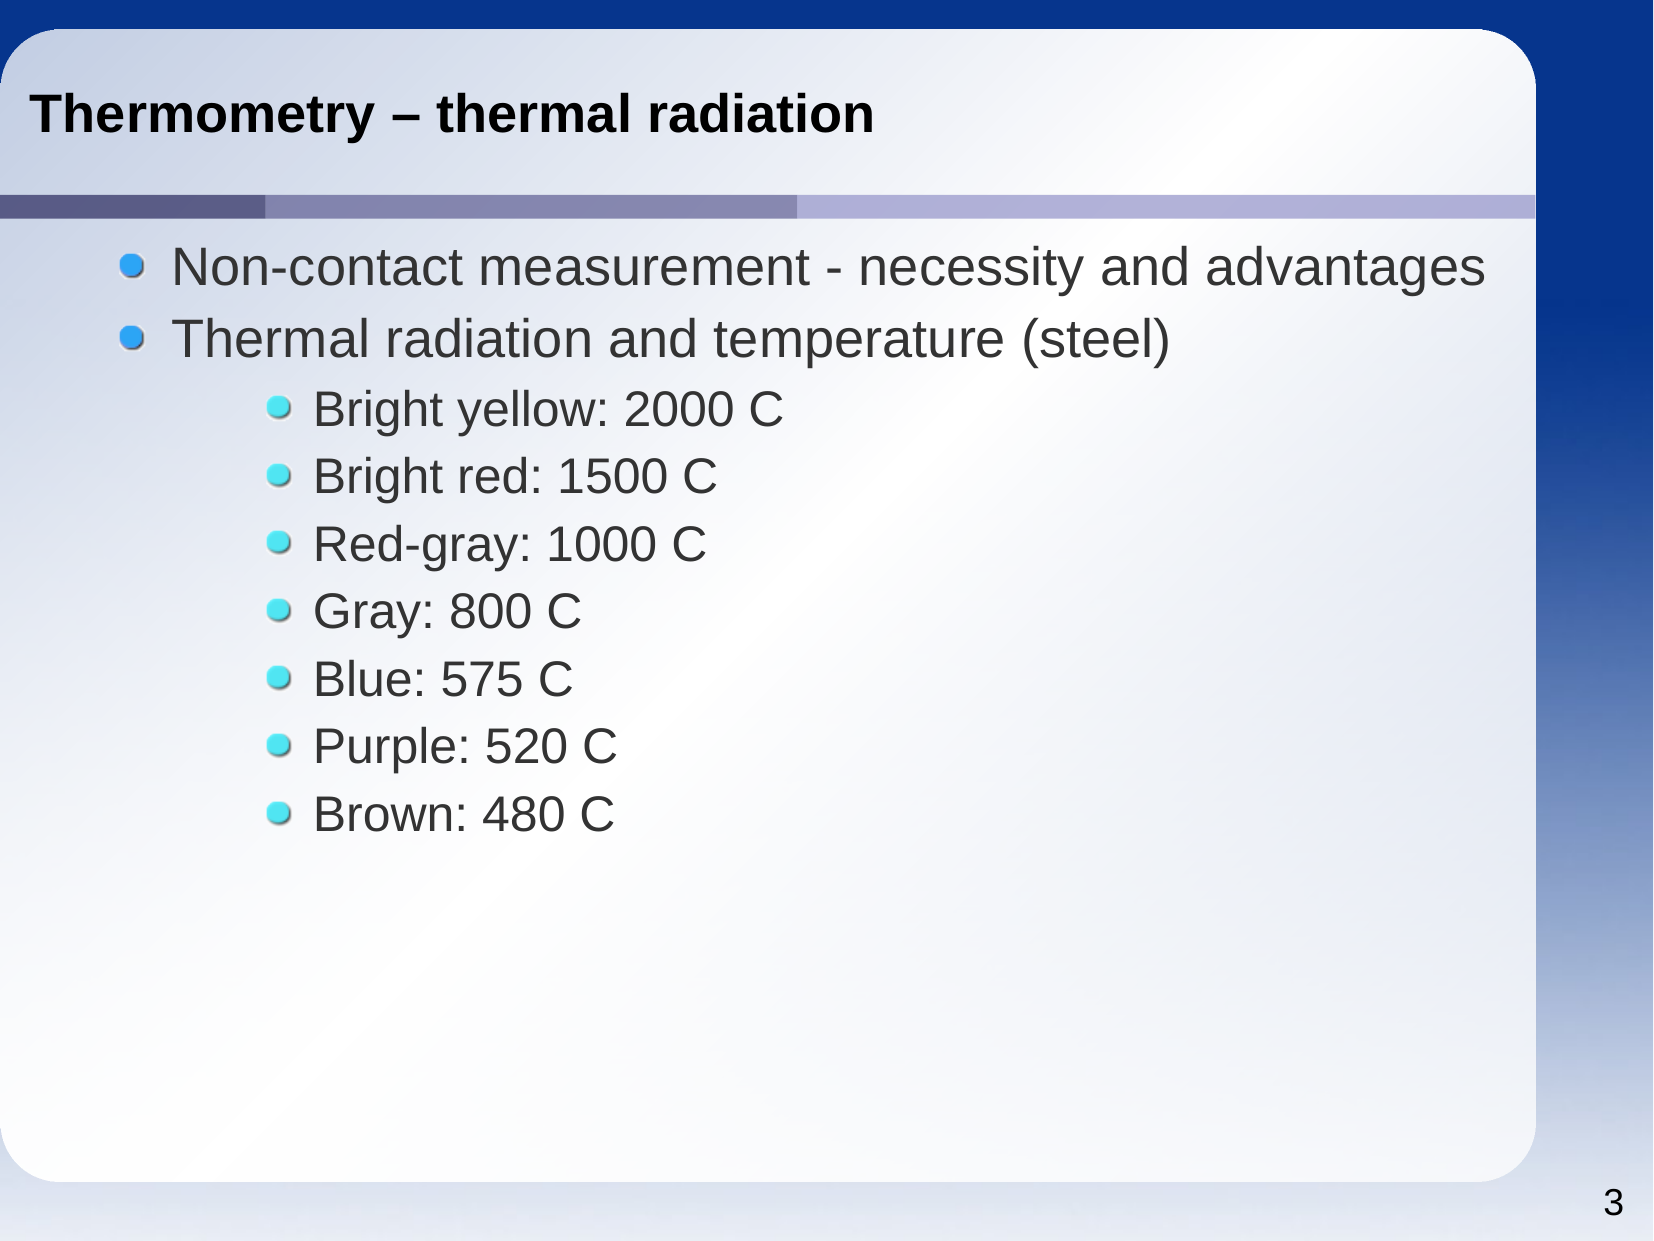

# Thermometry – thermal radiation
Non-contact measurement - necessity and advantages
Thermal radiation and temperature (steel)
Bright yellow: 2000 C
Bright red: 1500 C
Red-gray: 1000 C
Gray: 800 C
Blue: 575 C
Purple: 520 C
Brown: 480 C
3